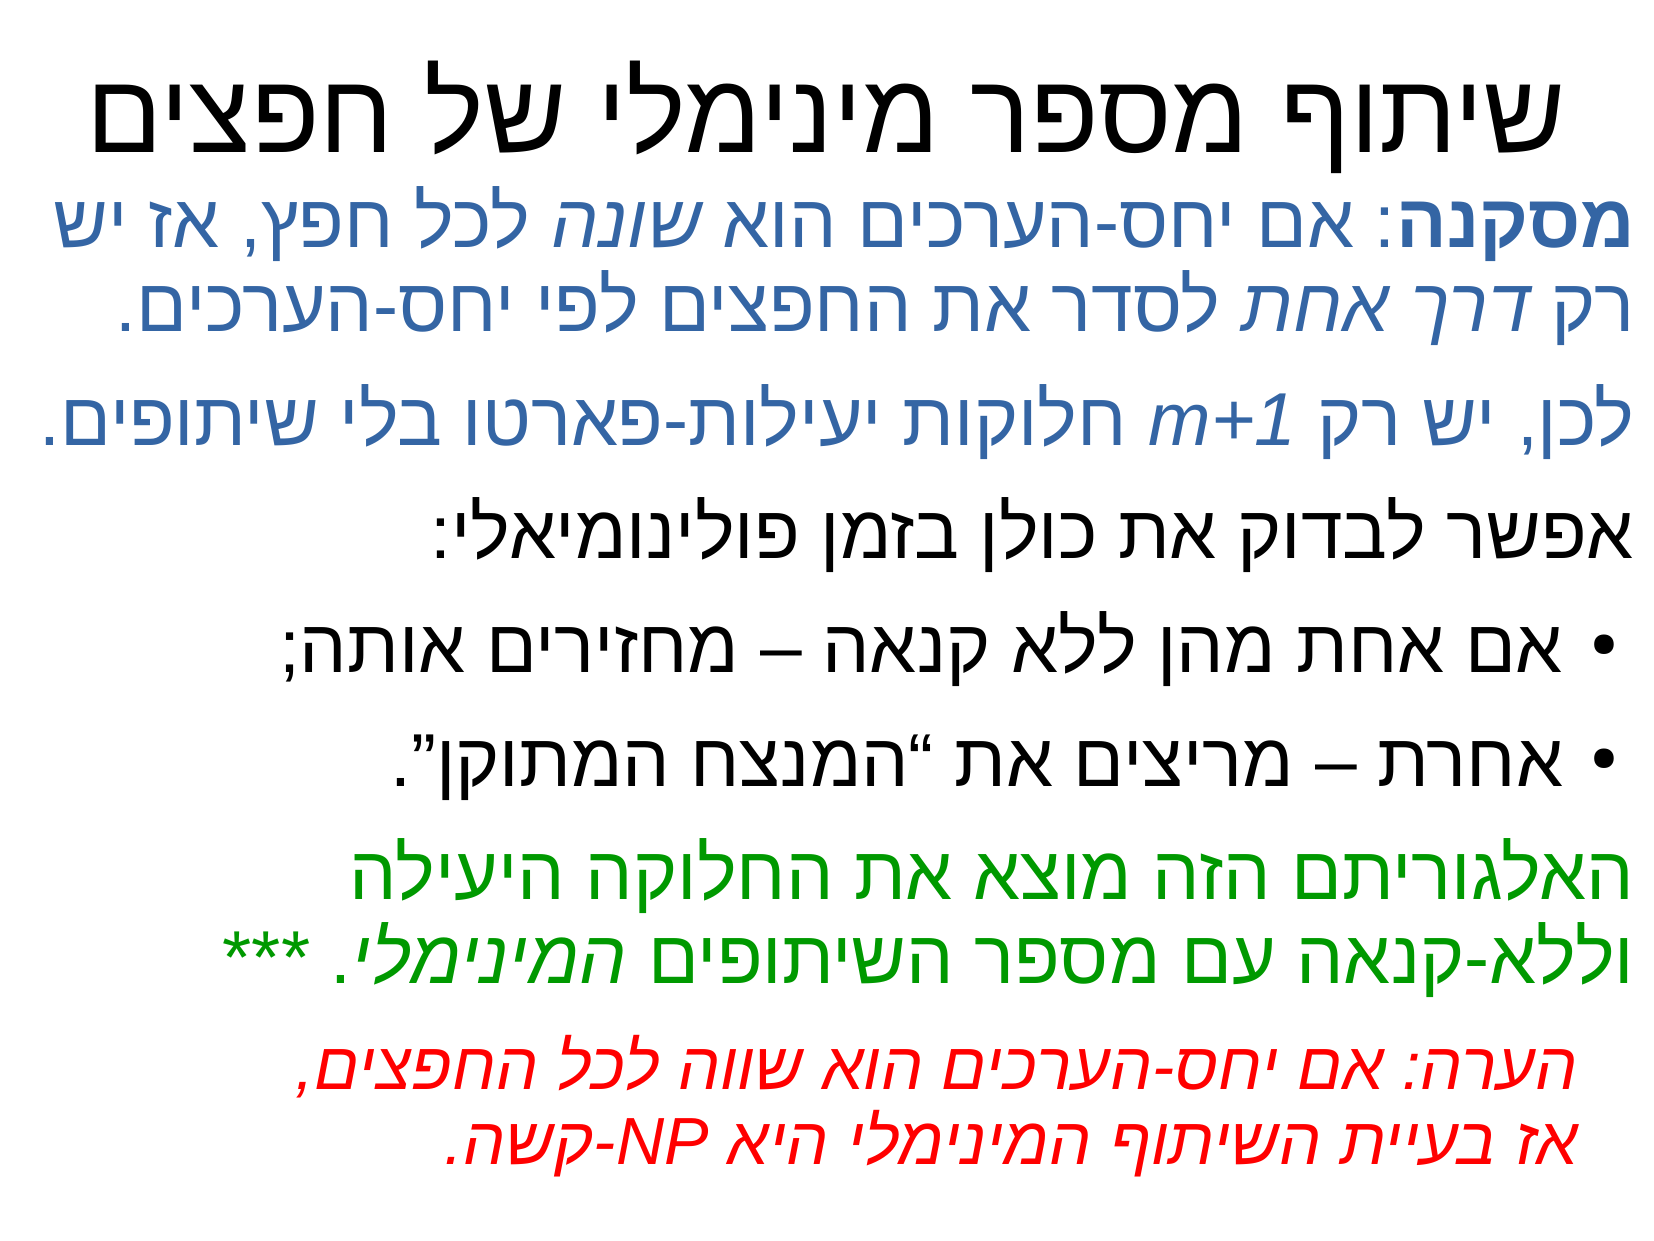

שיתוף מספר מינימלי של חפצים
# מסקנה: אם יחס-הערכים הוא שונה לכל חפץ, אז יש רק דרך אחת לסדר את החפצים לפי יחס-הערכים.
לכן, יש רק m+1 חלוקות יעילות-פארטו בלי שיתופים.
אפשר לבדוק את כולן בזמן פולינומיאלי:
אם אחת מהן ללא קנאה – מחזירים אותה;
אחרת – מריצים את “המנצח המתוקן”.
האלגוריתם הזה מוצא את החלוקה היעילה וללא-קנאה עם מספר השיתופים המינימלי. ***
 הערה: אם יחס-הערכים הוא שווה לכל החפצים,
 אז בעיית השיתוף המינימלי היא NP-קשה.